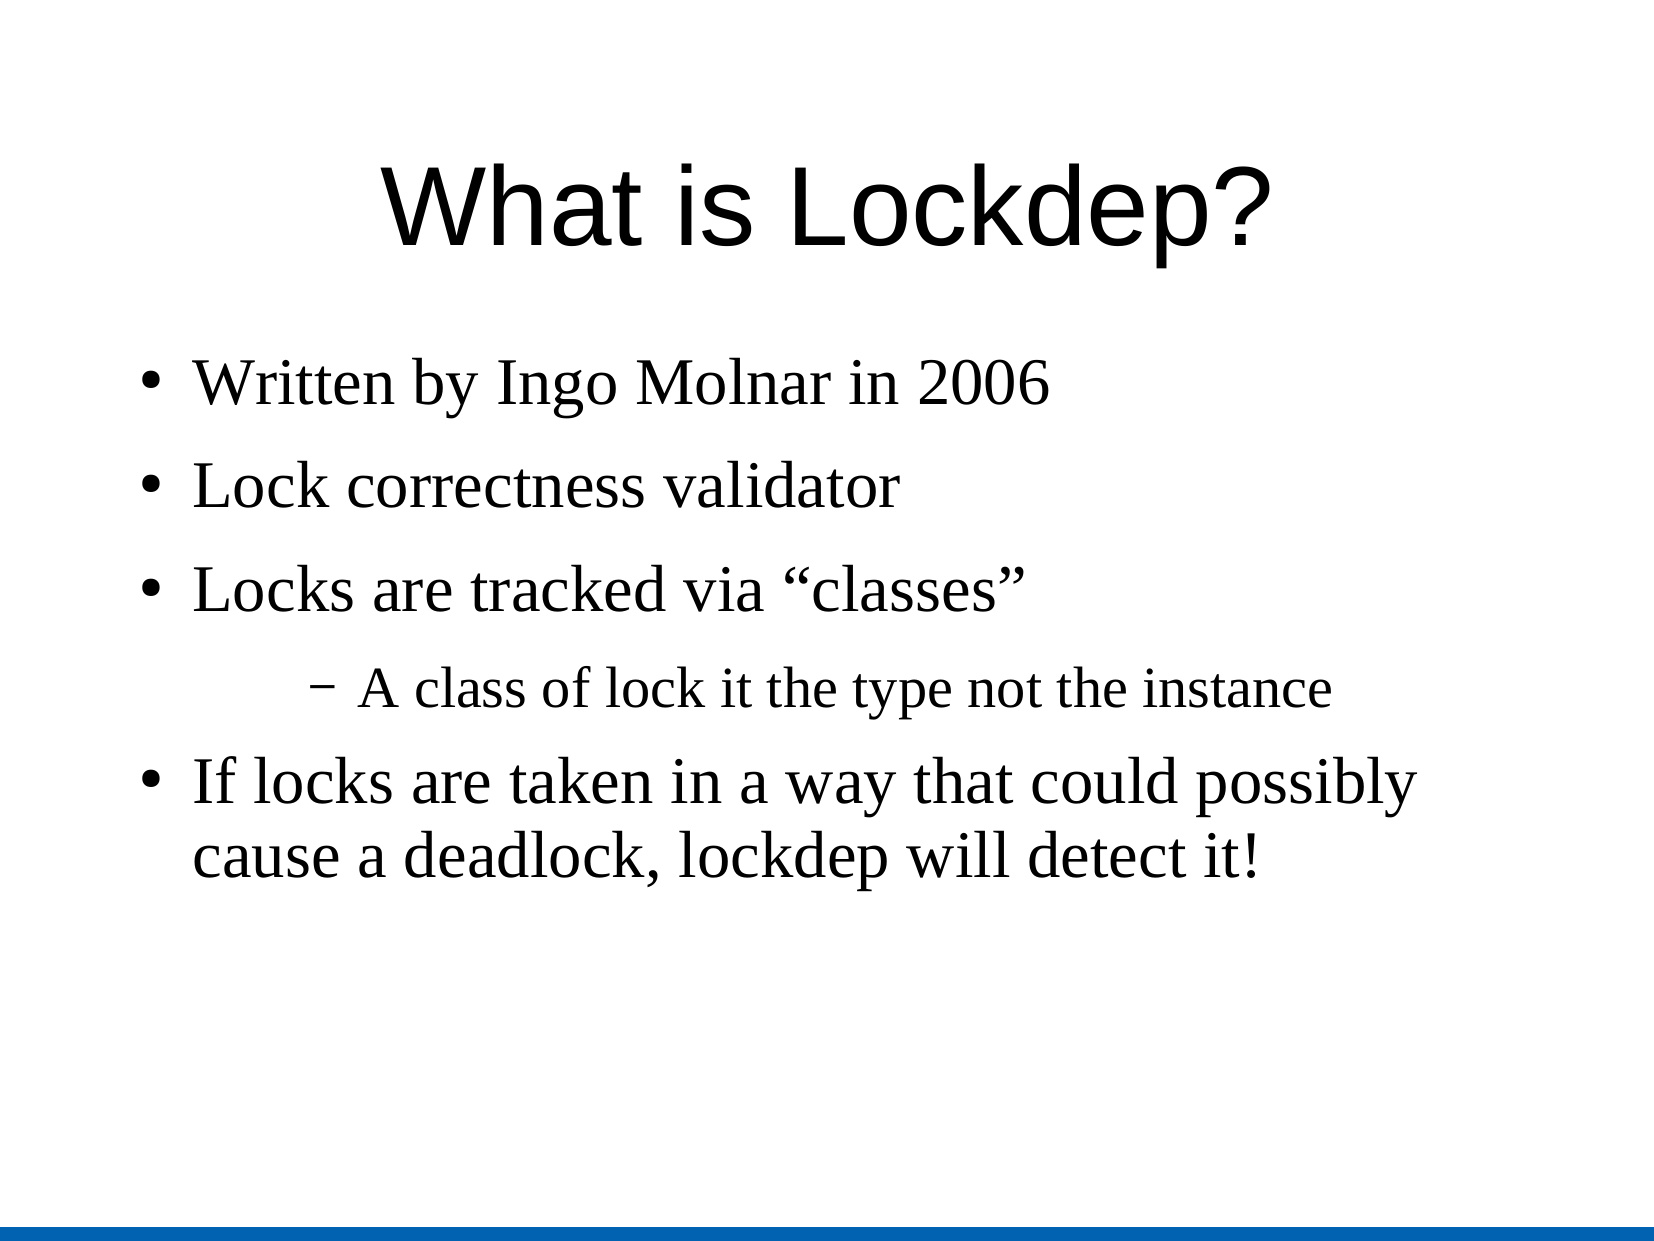

# What is Lockdep?
Written by Ingo Molnar in 2006
Lock correctness validator
Locks are tracked via “classes”
A class of lock it the type not the instance
If locks are taken in a way that could possibly cause a deadlock, lockdep will detect it!